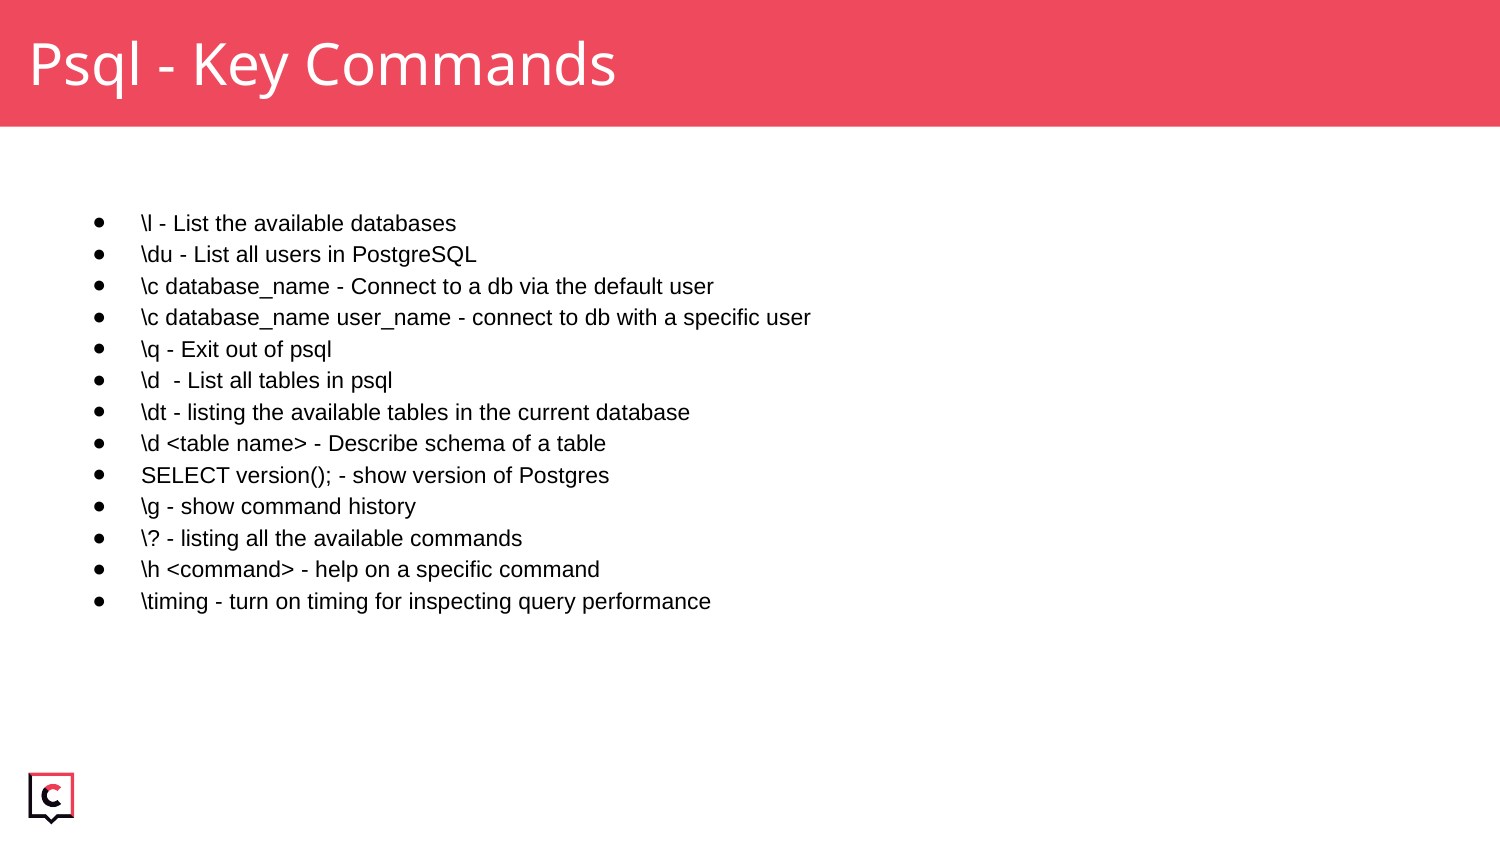

# Psql - Key Commands
\l - List the available databases
\du - List all users in PostgreSQL
\c database_name - Connect to a db via the default user
\c database_name user_name - connect to db with a specific user
\q - Exit out of psql
\d - List all tables in psql
\dt - listing the available tables in the current database
\d <table name> - Describe schema of a table
SELECT version(); - show version of Postgres
\g - show command history
\? - listing all the available commands
\h <command> - help on a specific command
\timing - turn on timing for inspecting query performance